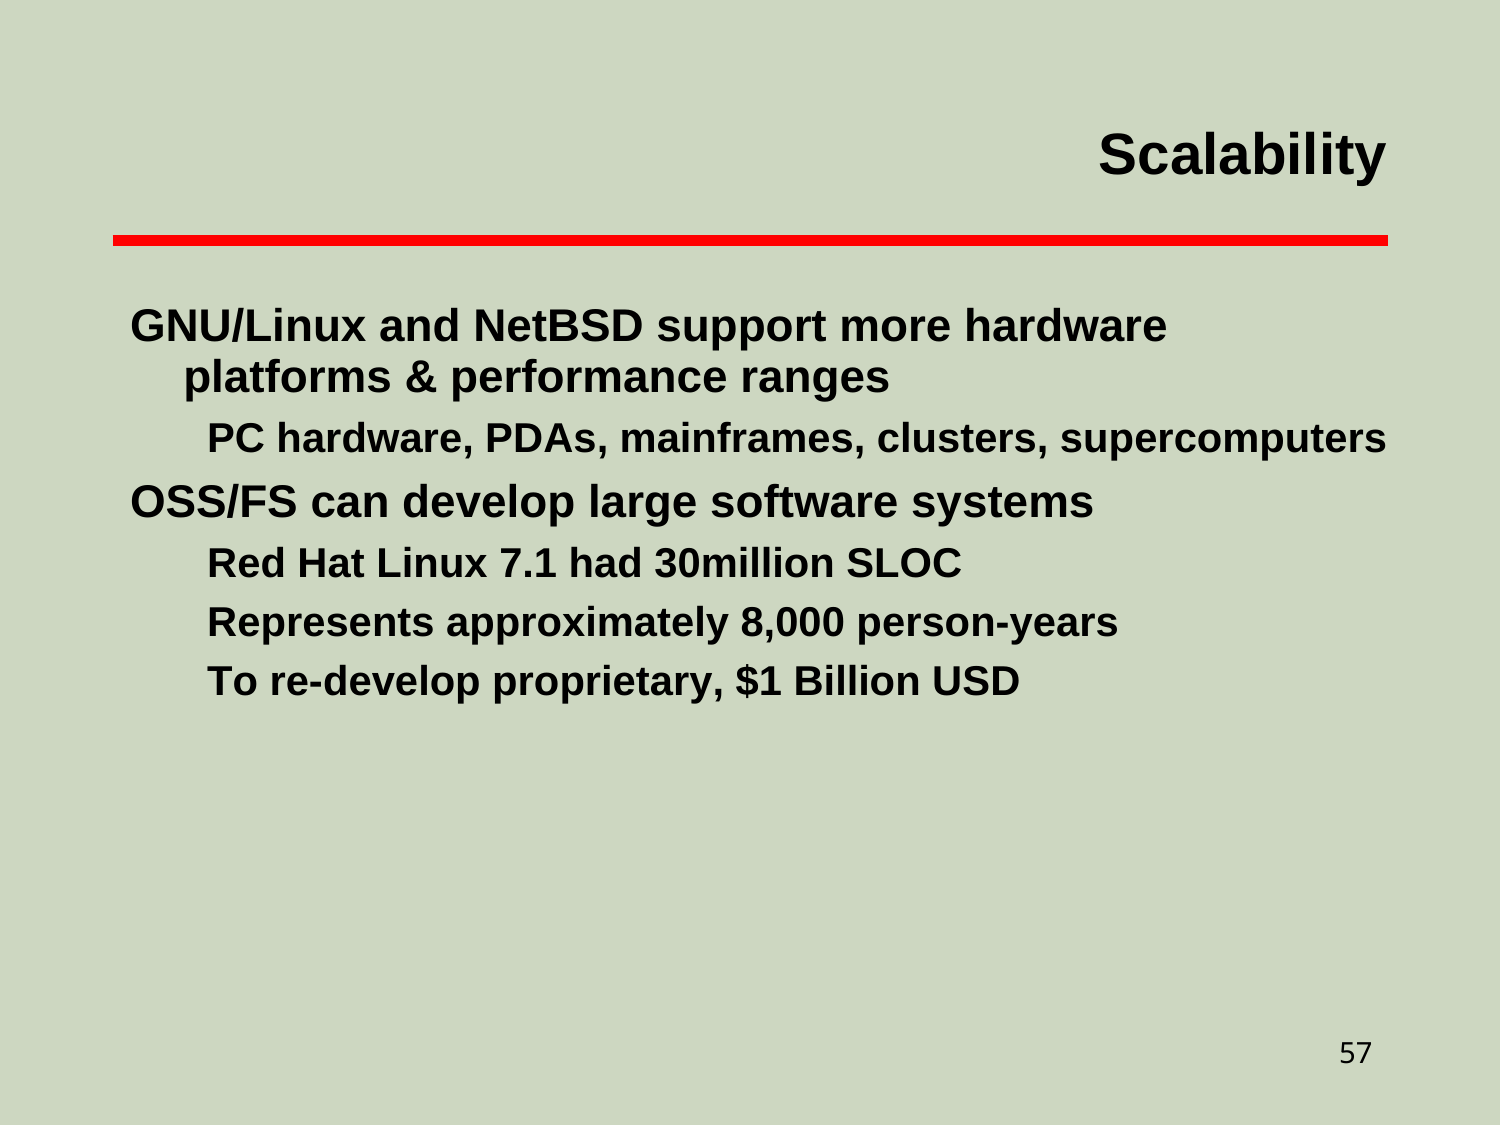

# Scalability
GNU/Linux and NetBSD support more hardware platforms & performance ranges
PC hardware, PDAs, mainframes, clusters, supercomputers
OSS/FS can develop large software systems
Red Hat Linux 7.1 had 30million SLOC
Represents approximately 8,000 person-years
To re-develop proprietary, $1 Billion USD